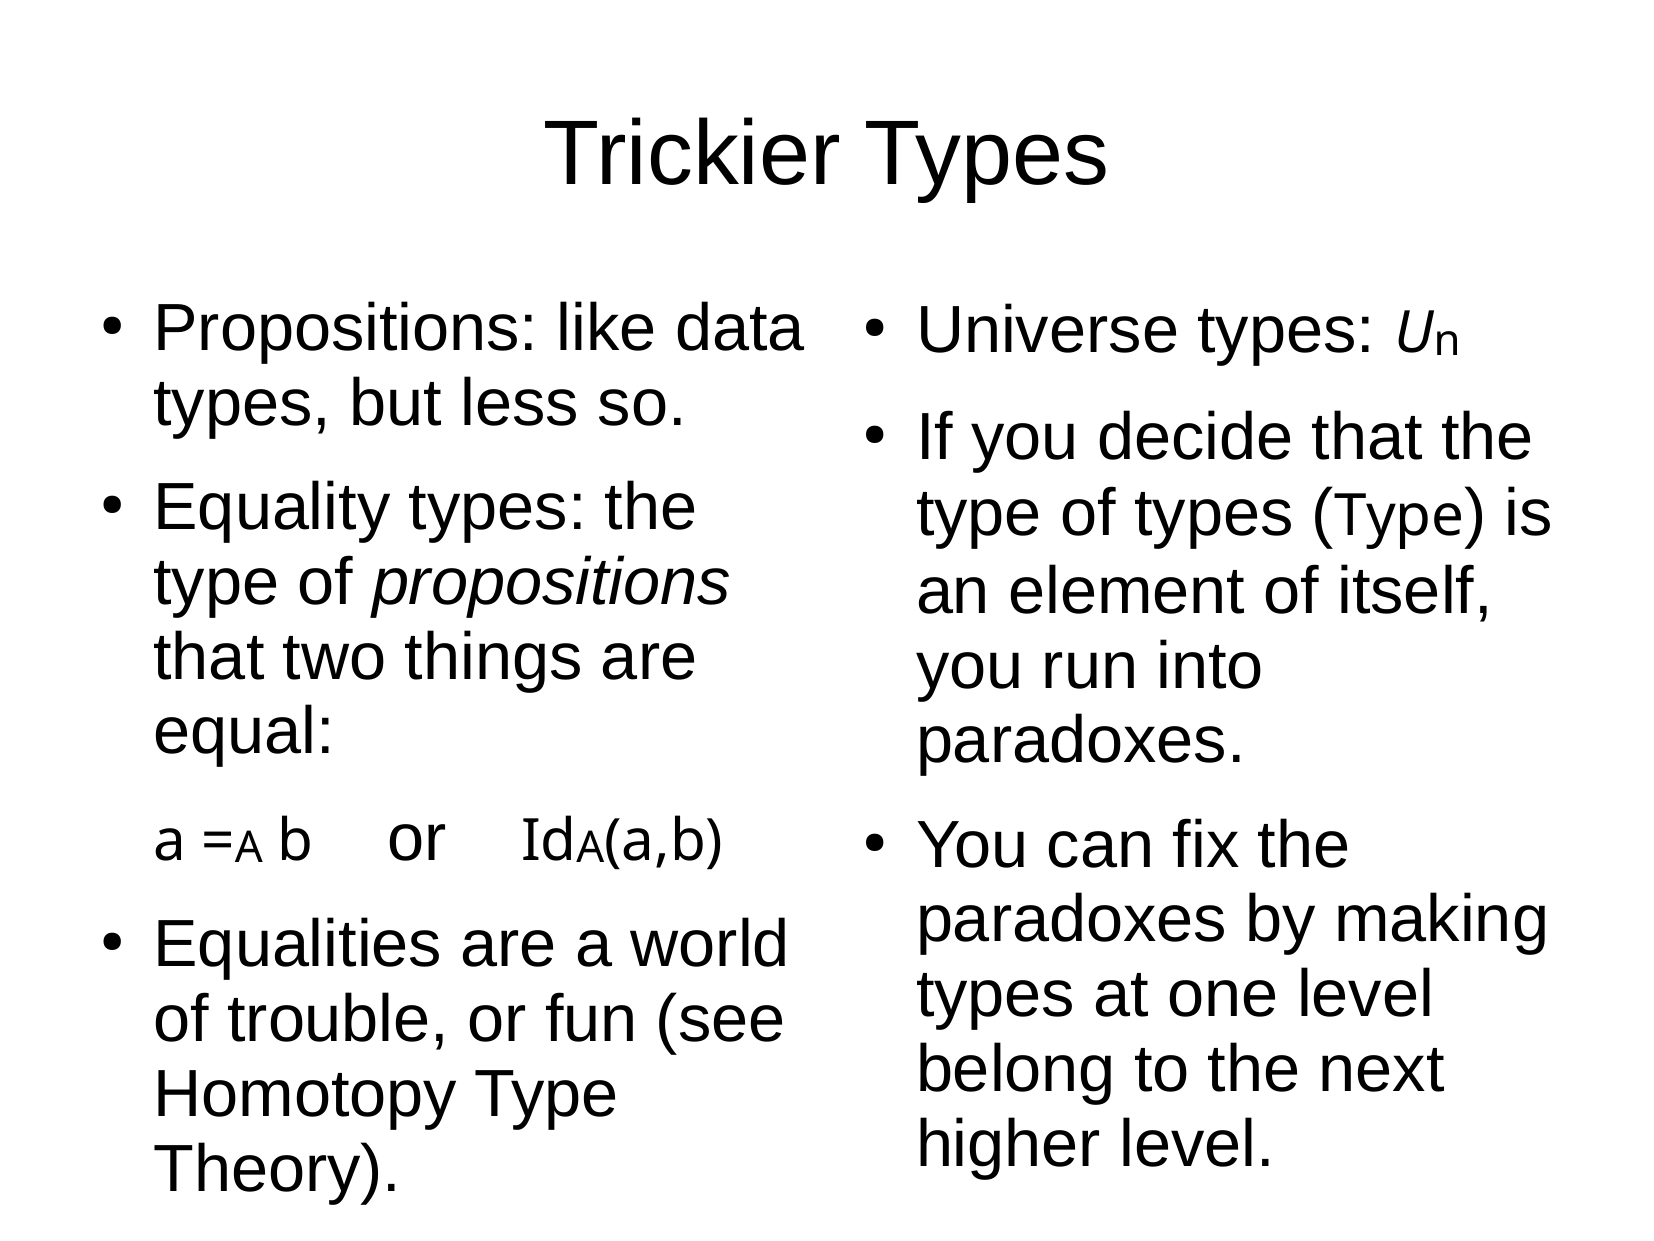

# Trickier Types
Propositions: like data types, but less so.
Equality types: the type of propositions that two things are equal:
a =A b or IdA(a,b)
Equalities are a world of trouble, or fun (see Homotopy Type Theory).
Universe types: Un
If you decide that the type of types (Type) is an element of itself, you run into paradoxes.
You can fix the paradoxes by making types at one level belong to the next higher level.